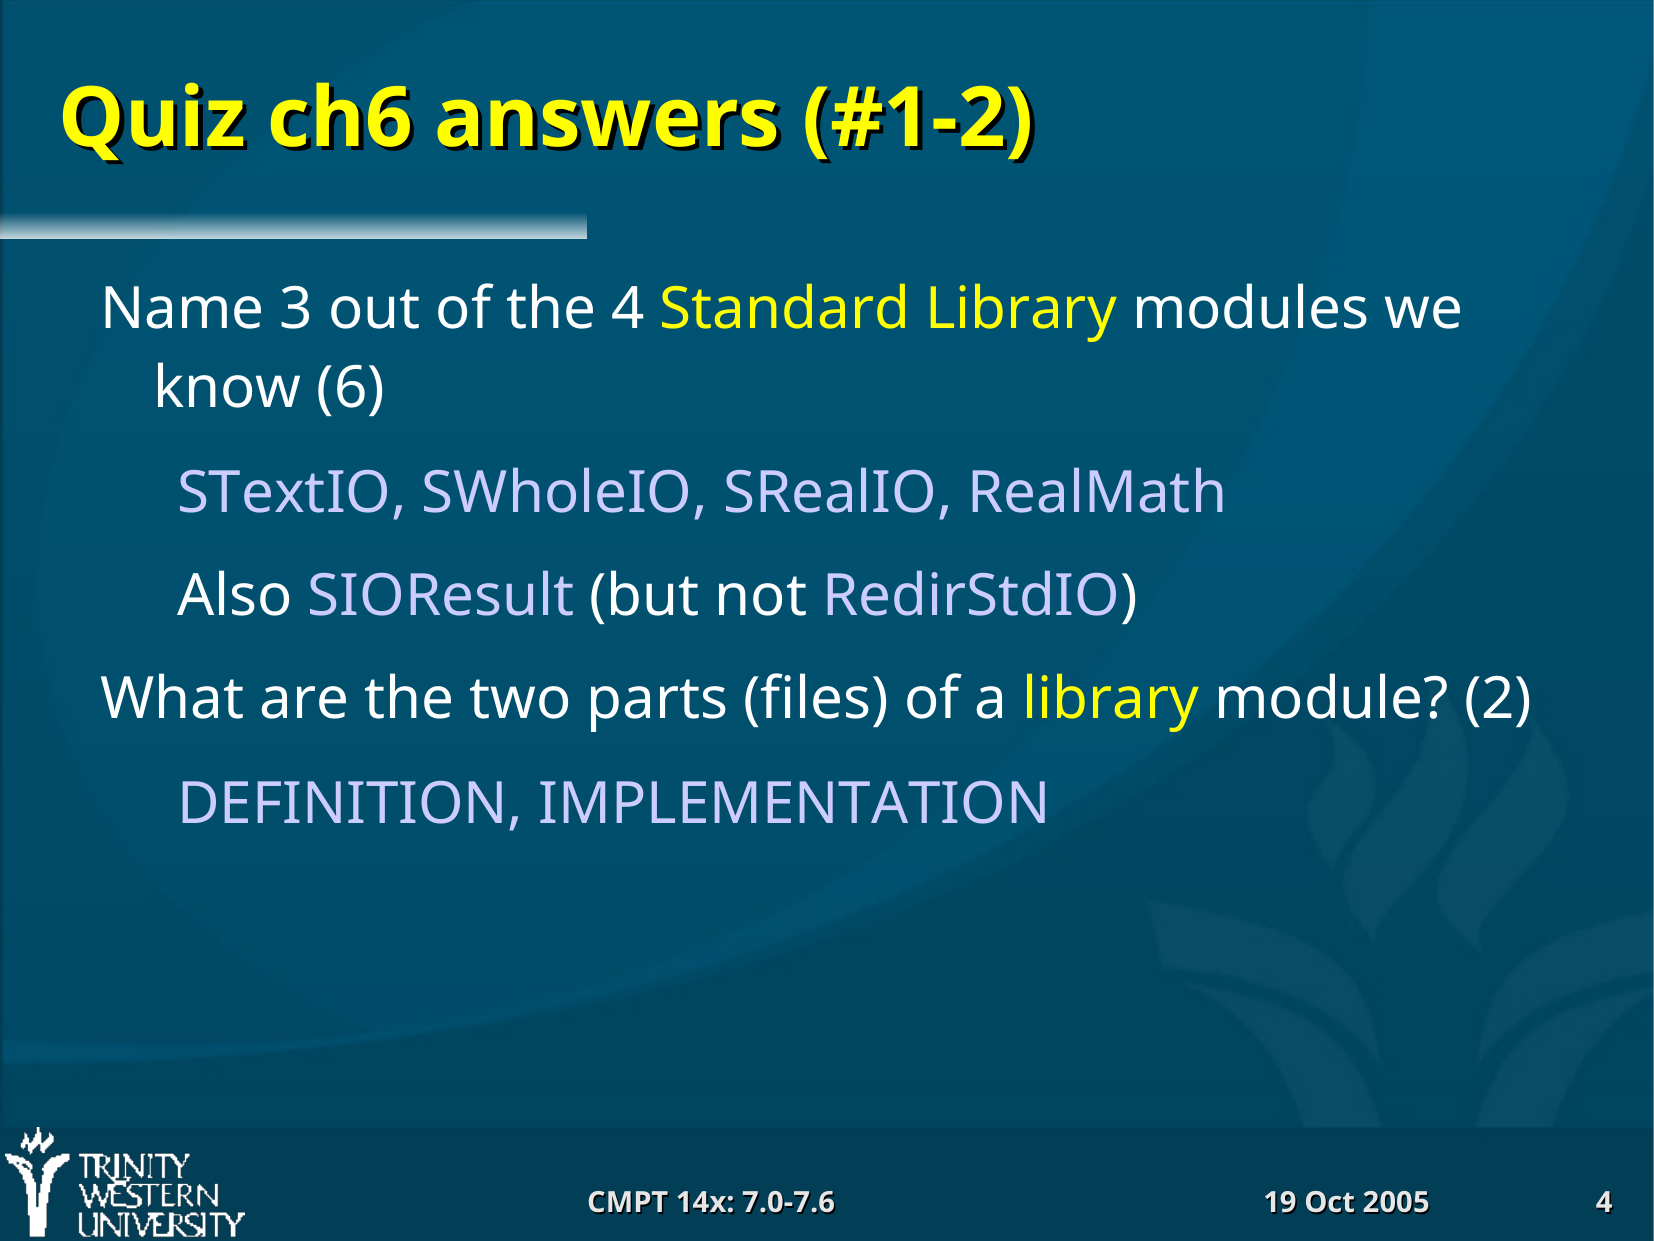

# Quiz ch6 answers (#1-2)
Name 3 out of the 4 Standard Library modules we know (6)
STextIO, SWholeIO, SRealIO, RealMath
Also SIOResult (but not RedirStdIO)
What are the two parts (files) of a library module? (2)
DEFINITION, IMPLEMENTATION
CMPT 14x: 7.0-7.6
19 Oct 2005
4